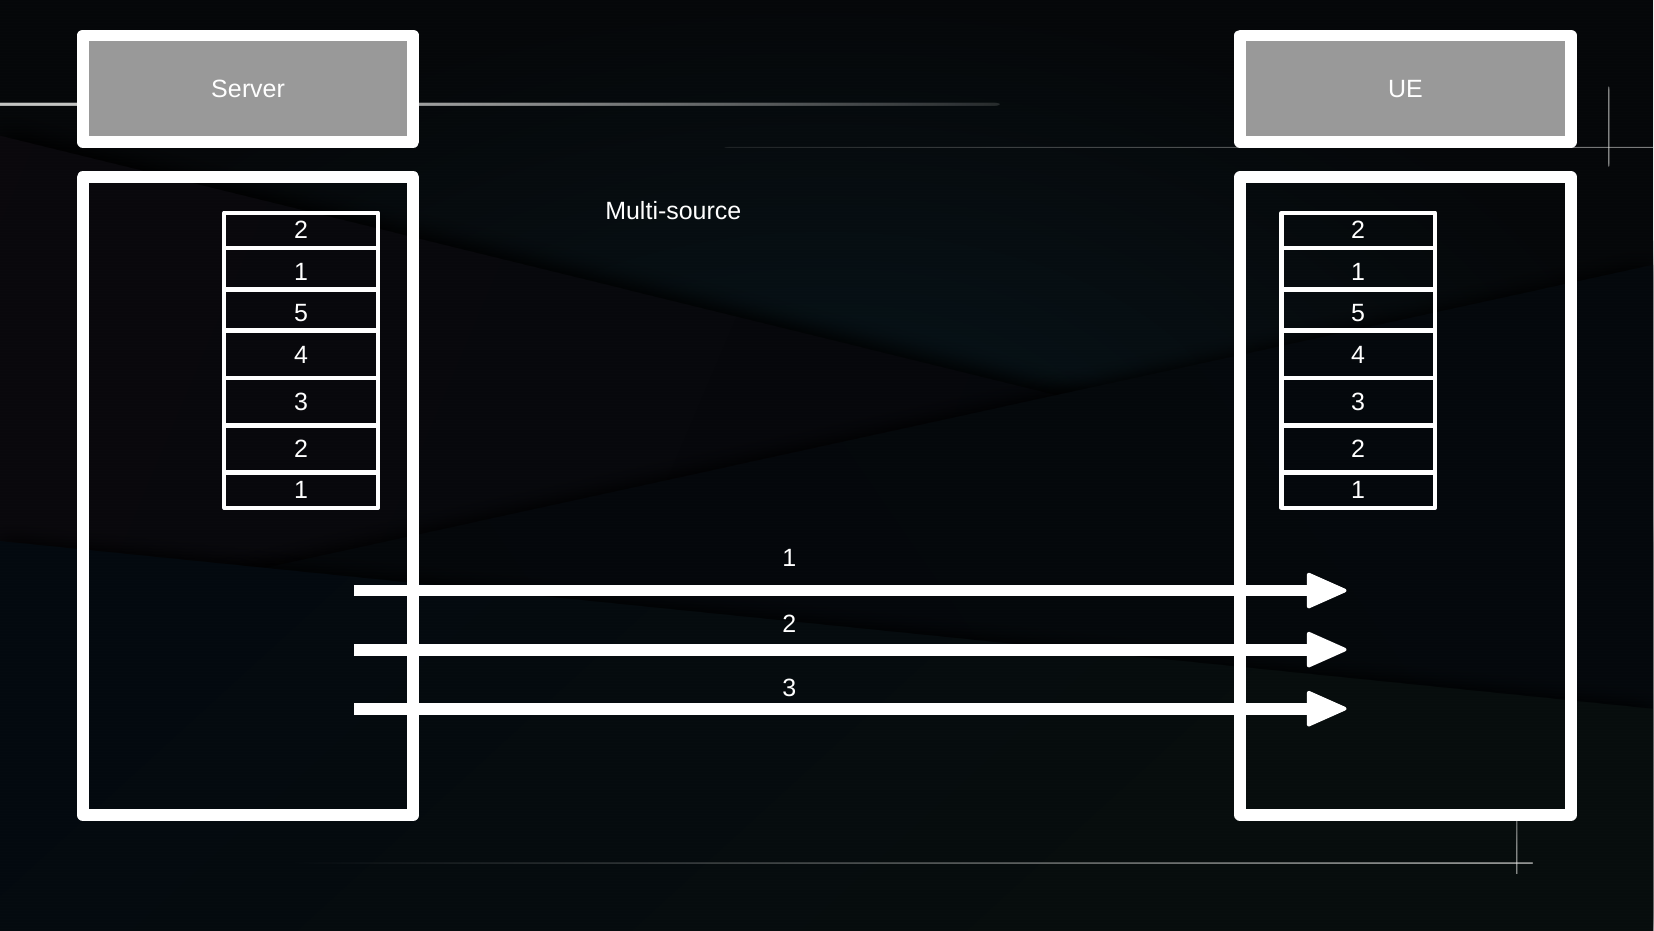

Server
UE
Multi-source
2
2
1
1
5
5
4
4
3
3
2
2
1
1
1
2
3